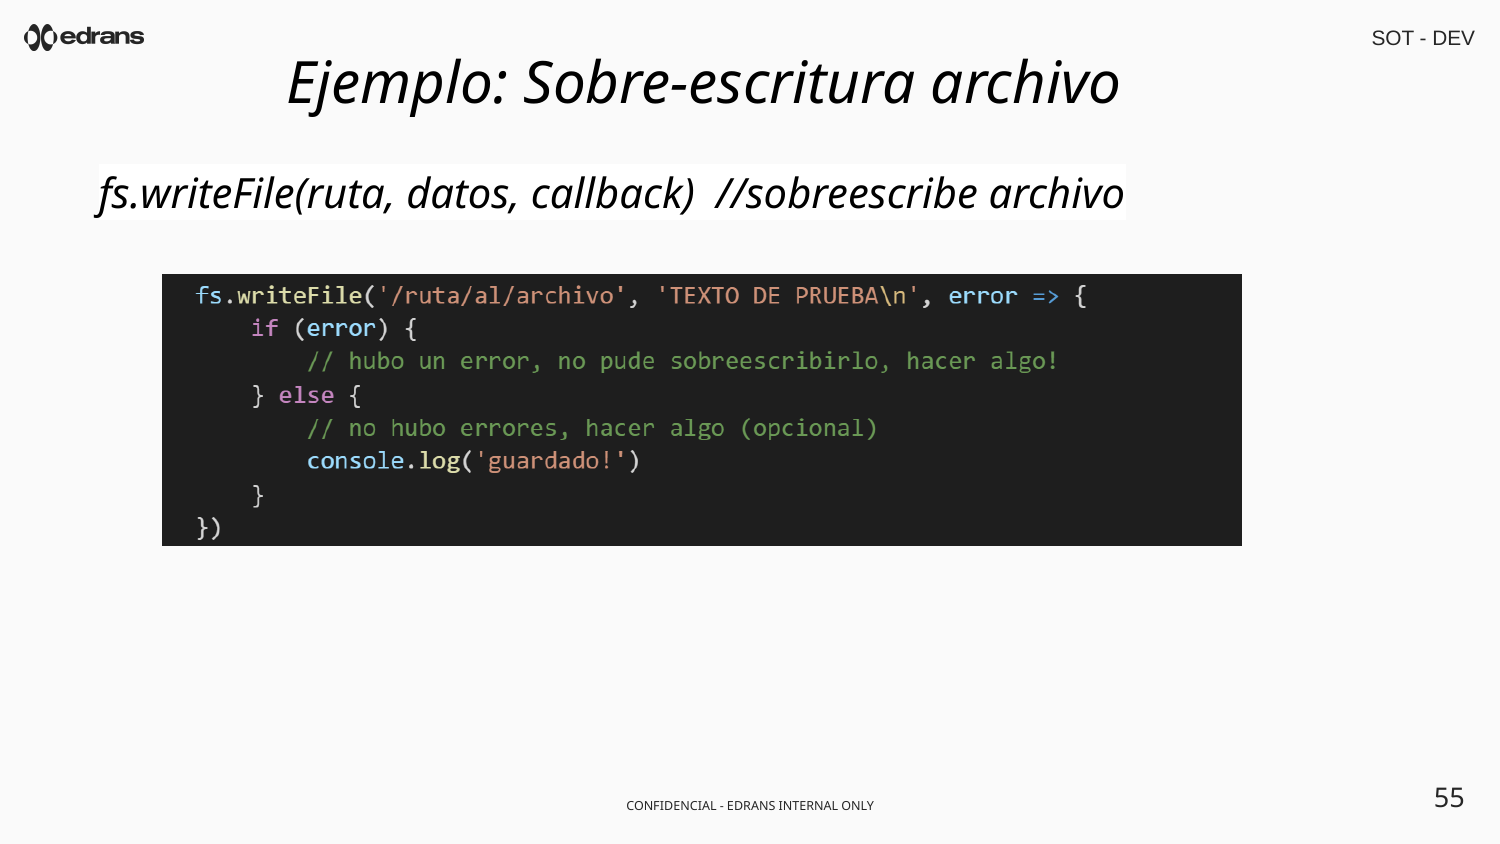

SOT - DEV
Ejemplo: Sobre-escritura archivo
fs.writeFile(ruta, datos, callback) //sobreescribe archivo
CONFIDENCIAL - EDRANS INTERNAL ONLY